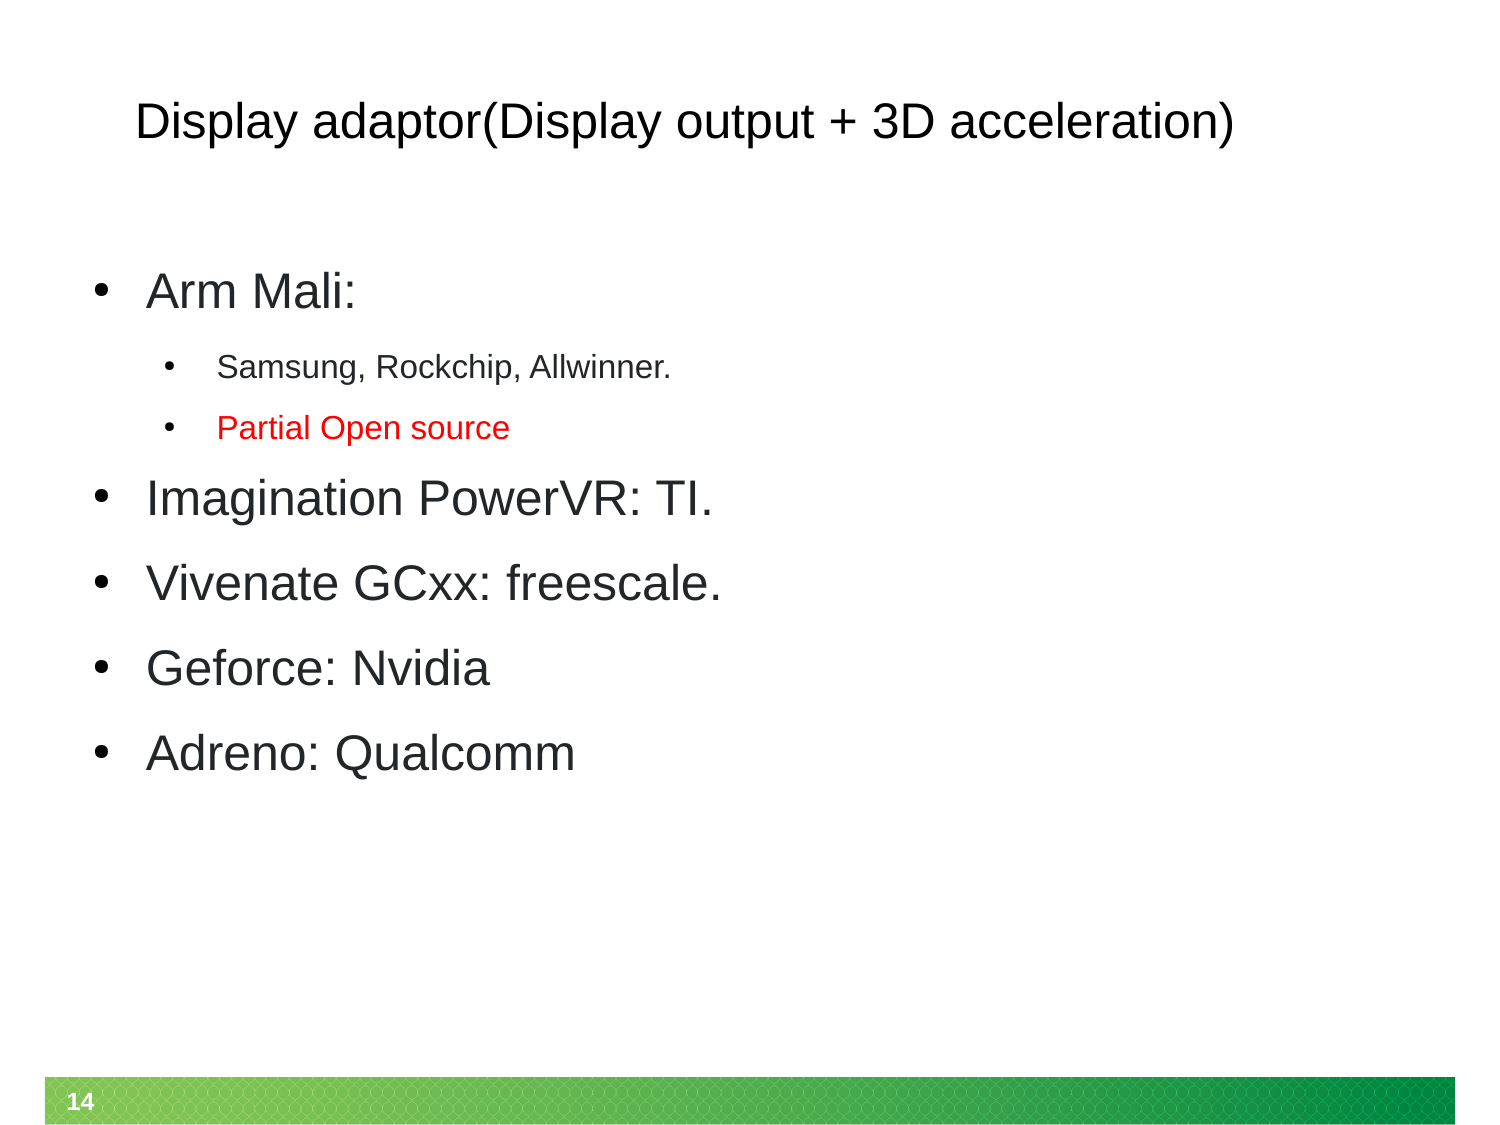

# Display adaptor(Display output + 3D acceleration)
Arm Mali:
Samsung, Rockchip, Allwinner.
Partial Open source
Imagination PowerVR: TI.
Vivenate GCxx: freescale.
Geforce: Nvidia
Adreno: Qualcomm